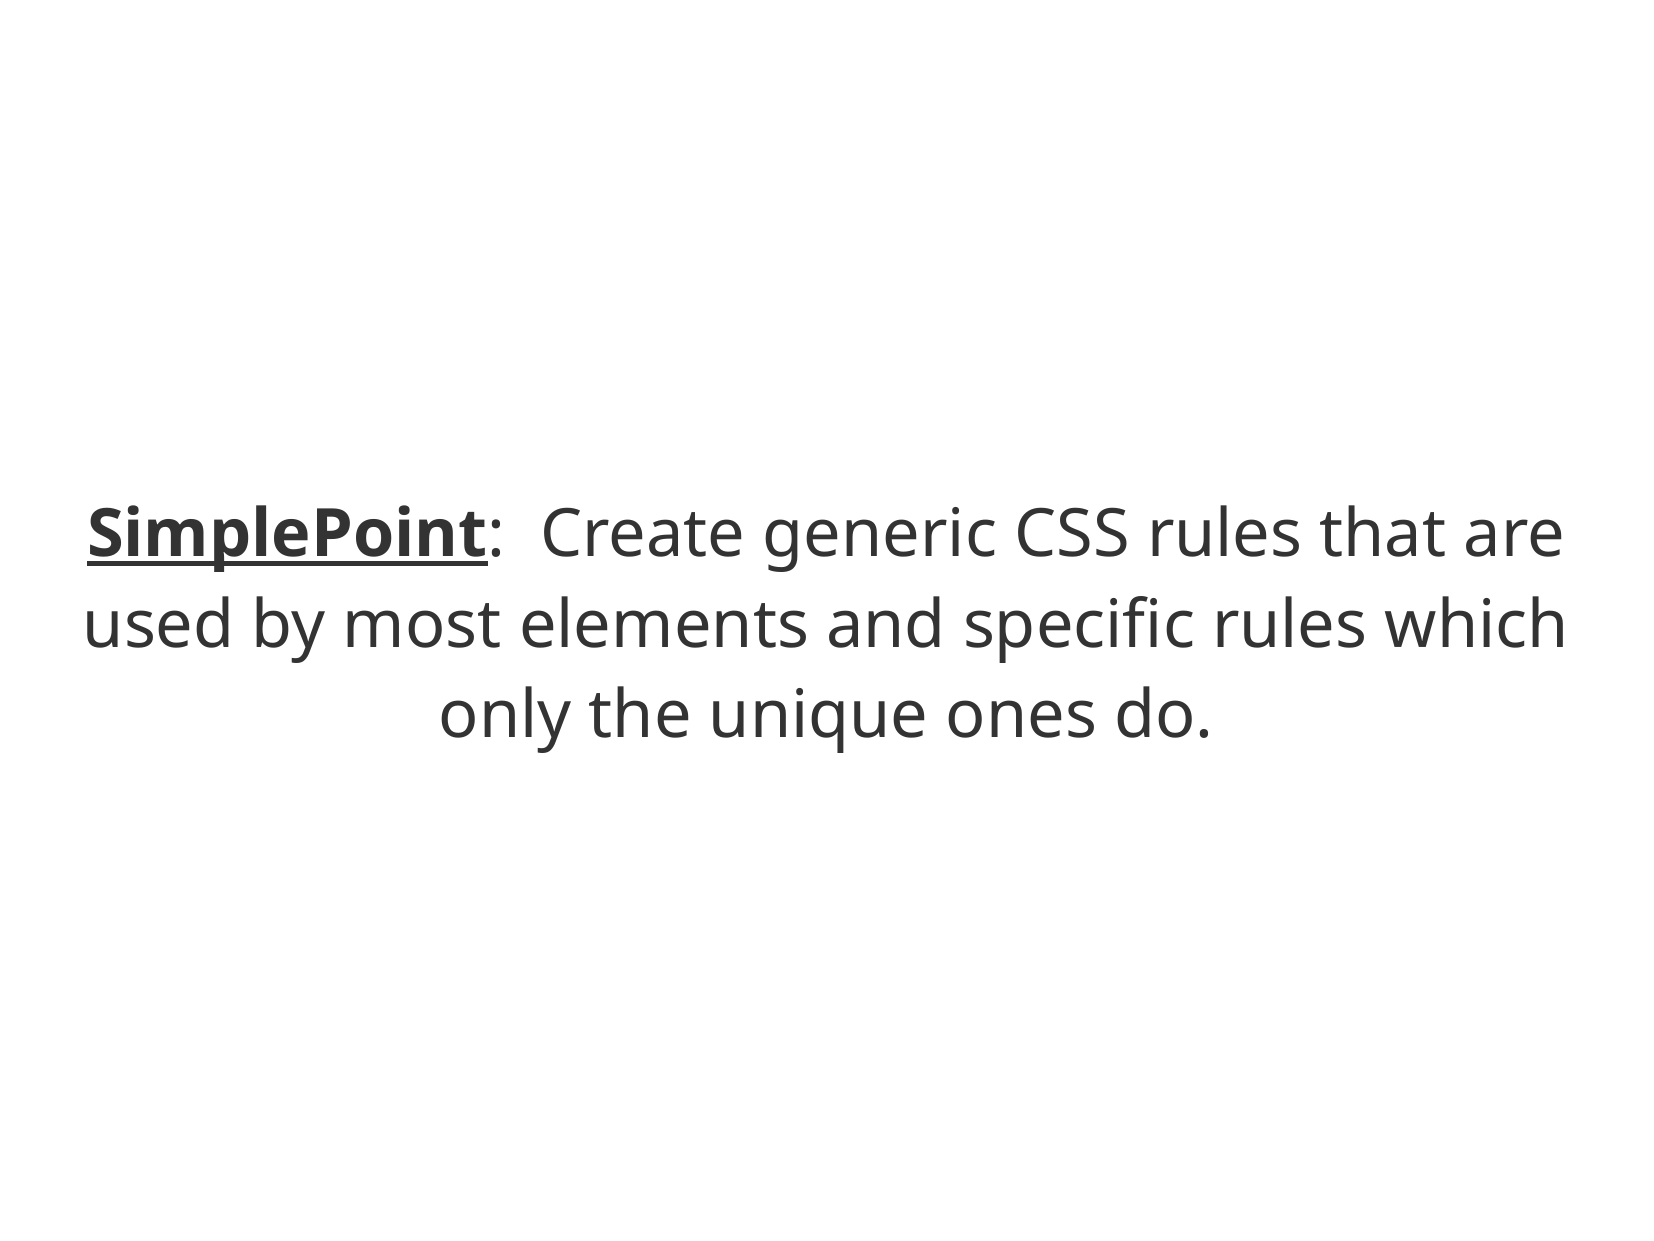

# SimplePoint: Create generic CSS rules that are used by most elements and specific rules which only the unique ones do.